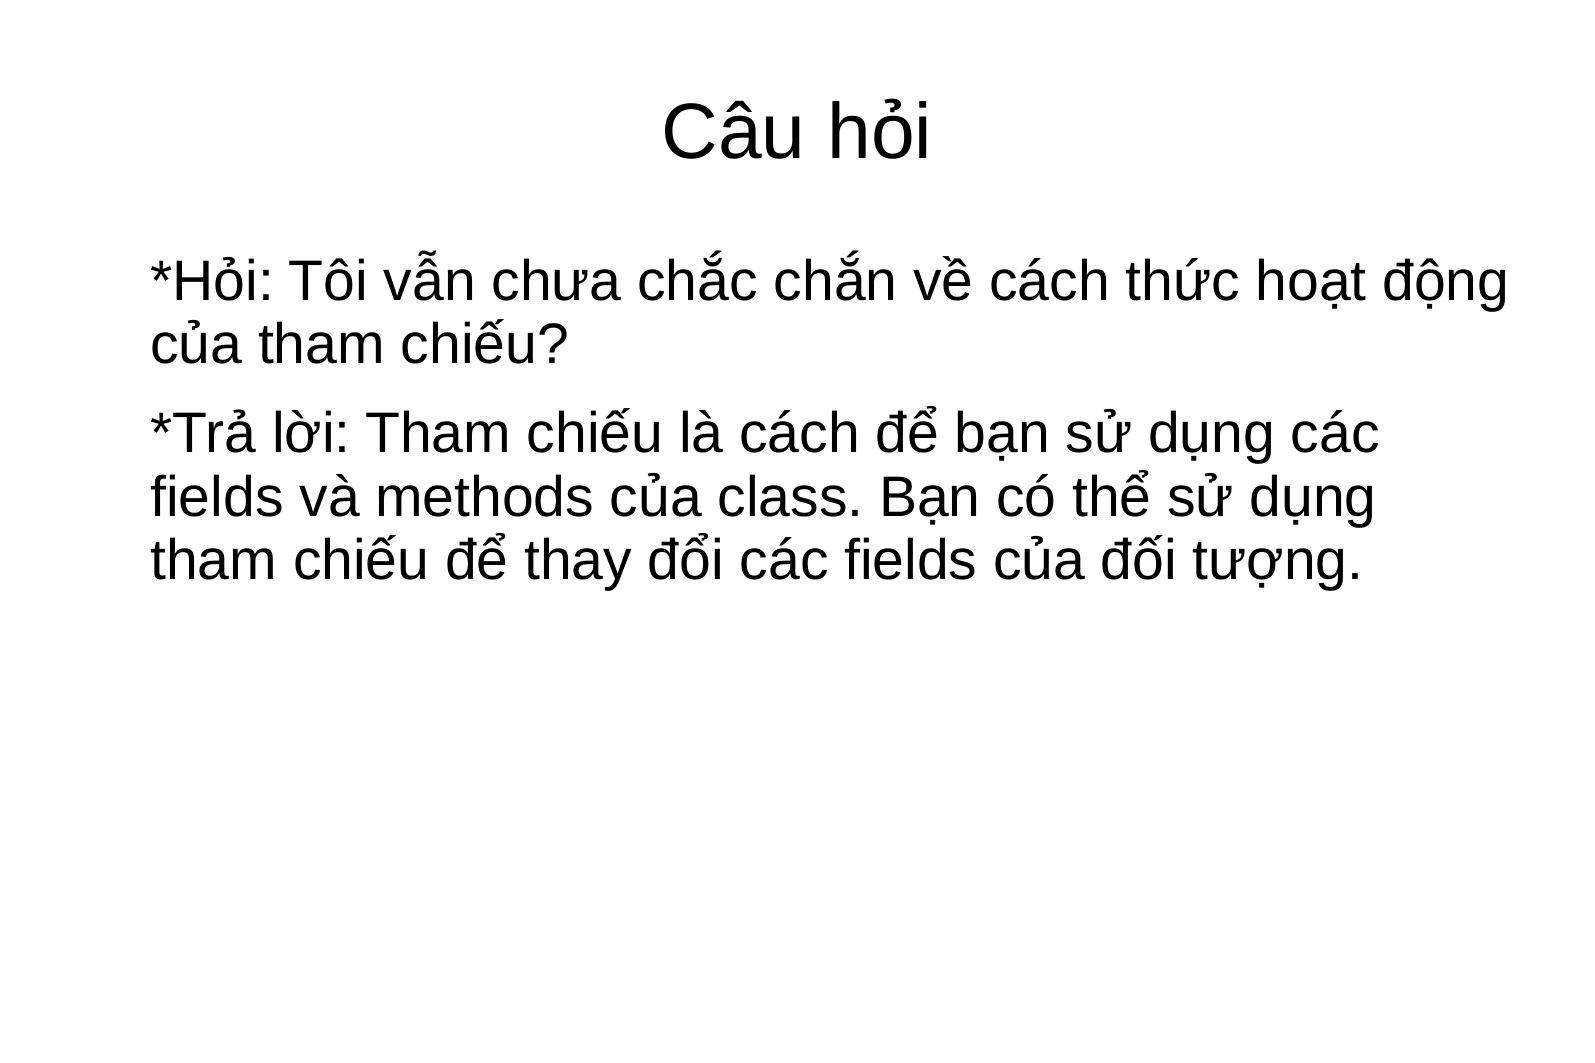

# Câu hỏi
*Hỏi: Tôi vẫn chưa chắc chắn về cách thức hoạt động của tham chiếu?
*Trả lời: Tham chiếu là cách để bạn sử dụng các fields và methods của class. Bạn có thể sử dụng tham chiếu để thay đổi các fields của đối tượng.